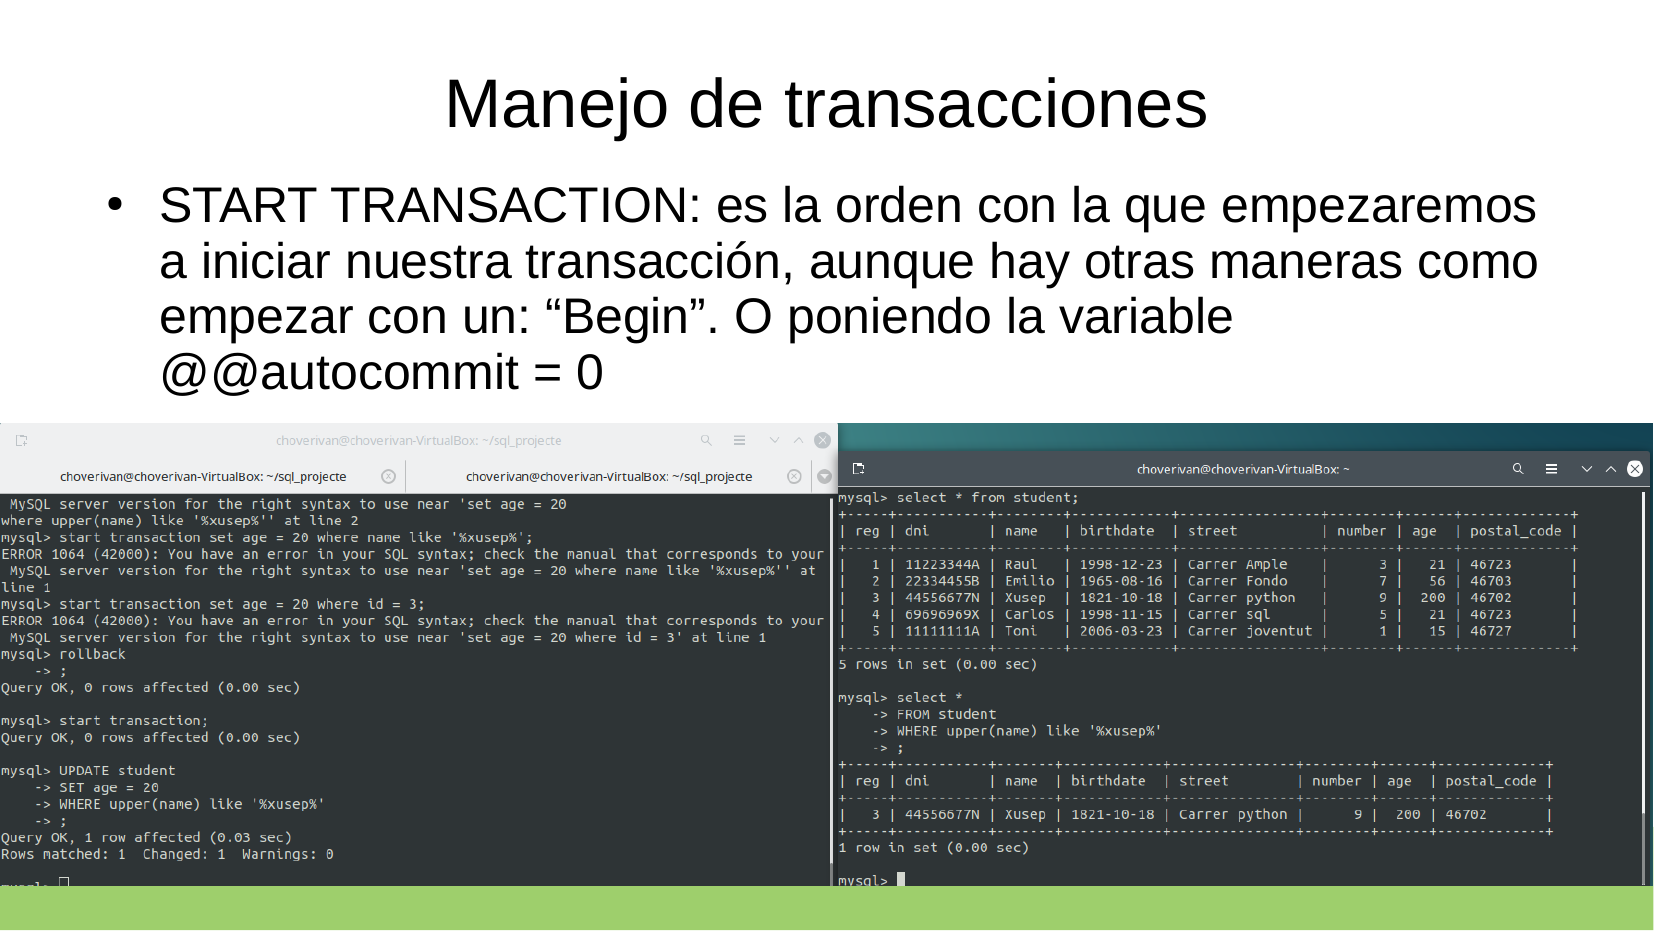

# Manejo de transacciones
START TRANSACTION: es la orden con la que empezaremos a iniciar nuestra transacción, aunque hay otras maneras como empezar con un: “Begin”. O poniendo la variable @@autocommit = 0